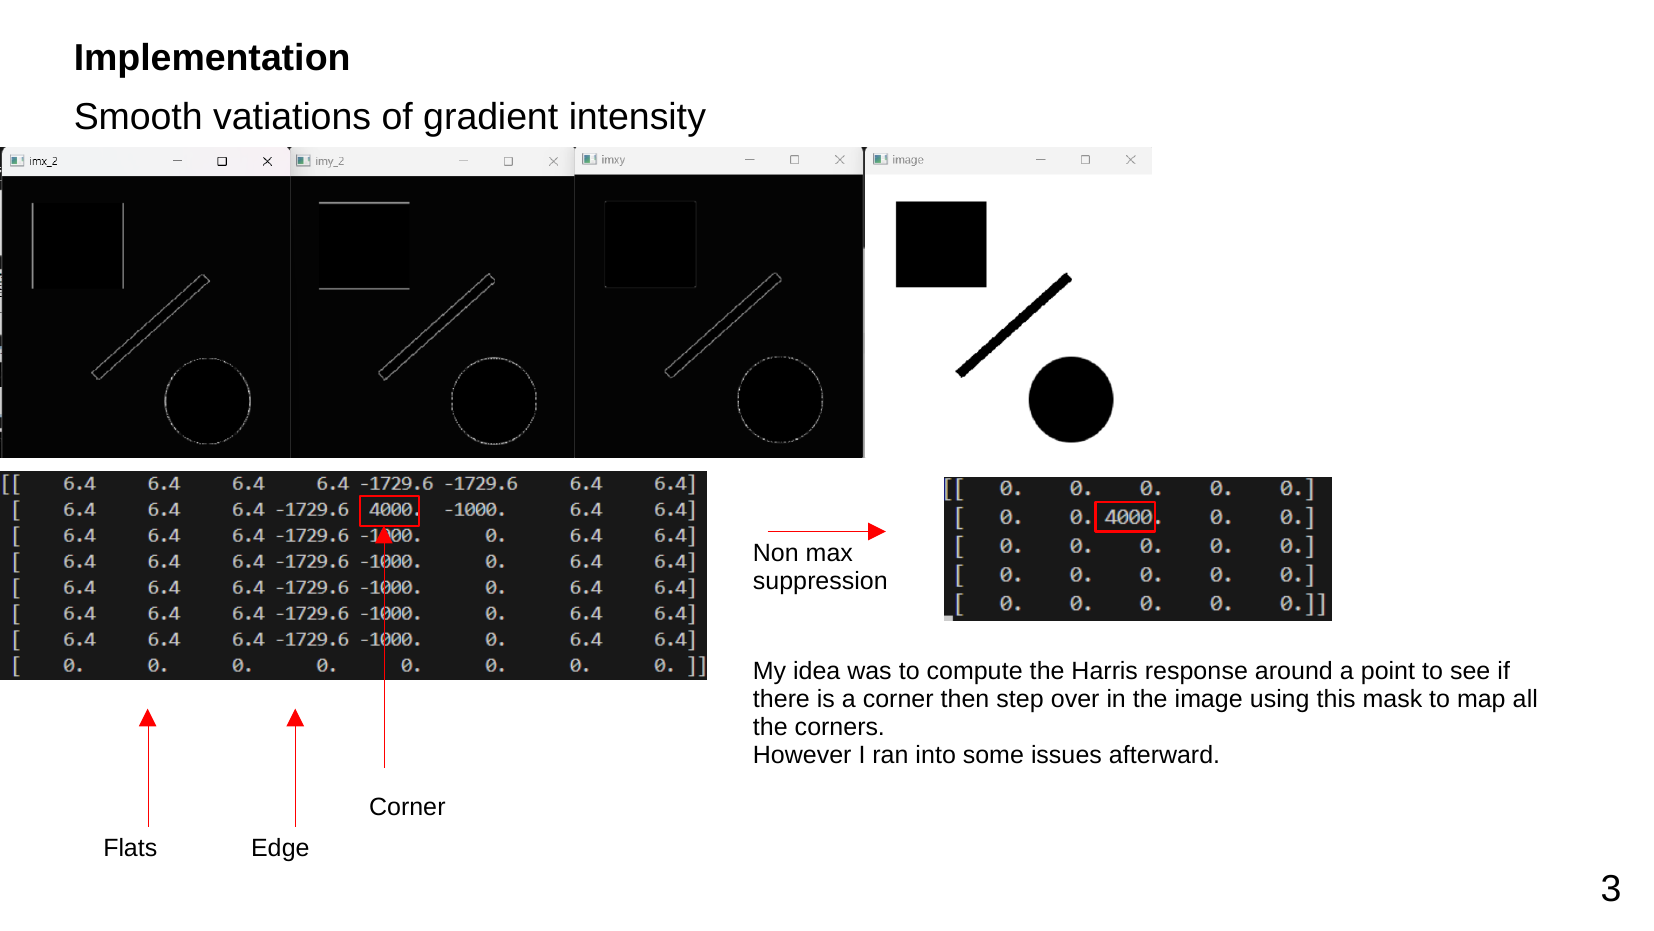

Implementation
Smooth vatiations of gradient intensity
Non max suppression
My idea was to compute the Harris response around a point to see if there is a corner then step over in the image using this mask to map all the corners.
However I ran into some issues afterward.
Corner
Flats
Edge